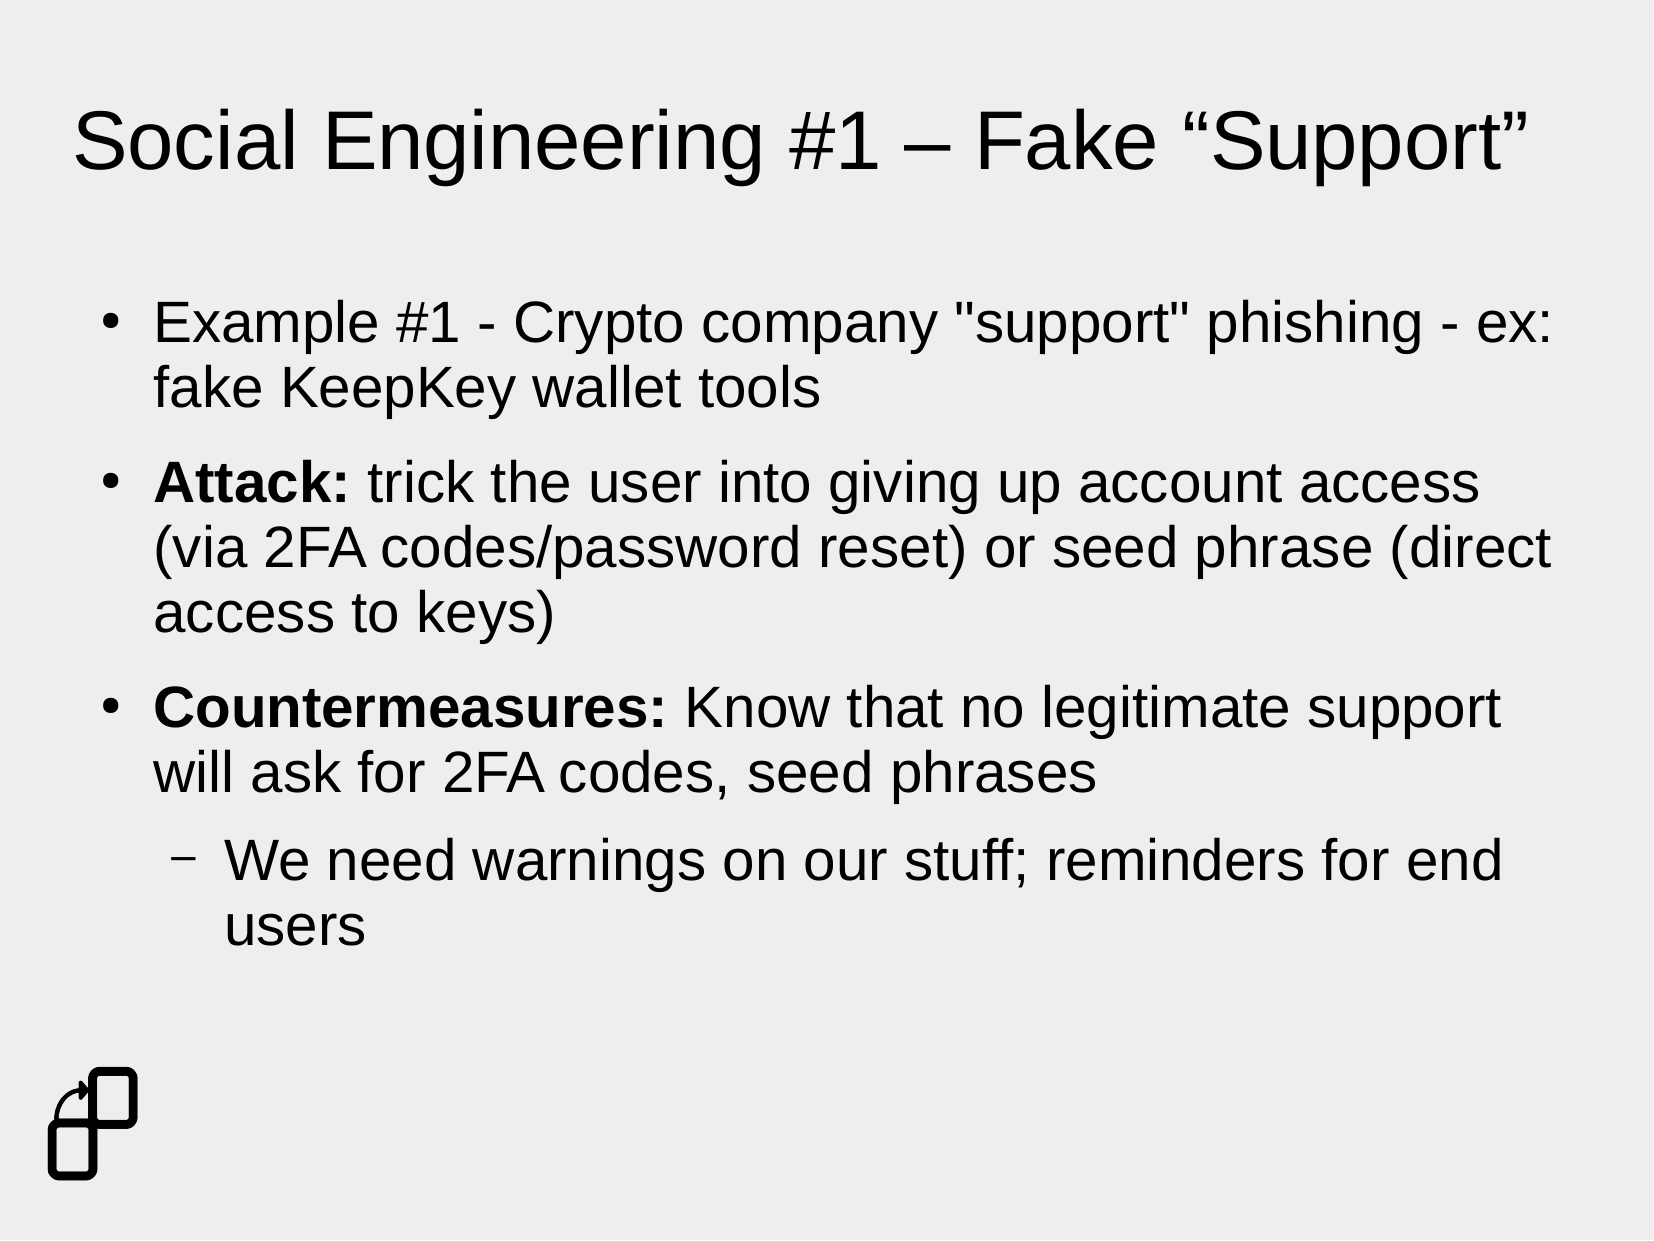

Social Engineering #1 – Fake “Support”
# Example #1 - Crypto company "support" phishing - ex: fake KeepKey wallet tools
Attack: trick the user into giving up account access (via 2FA codes/password reset) or seed phrase (direct access to keys)
Countermeasures: Know that no legitimate support will ask for 2FA codes, seed phrases
We need warnings on our stuff; reminders for end users